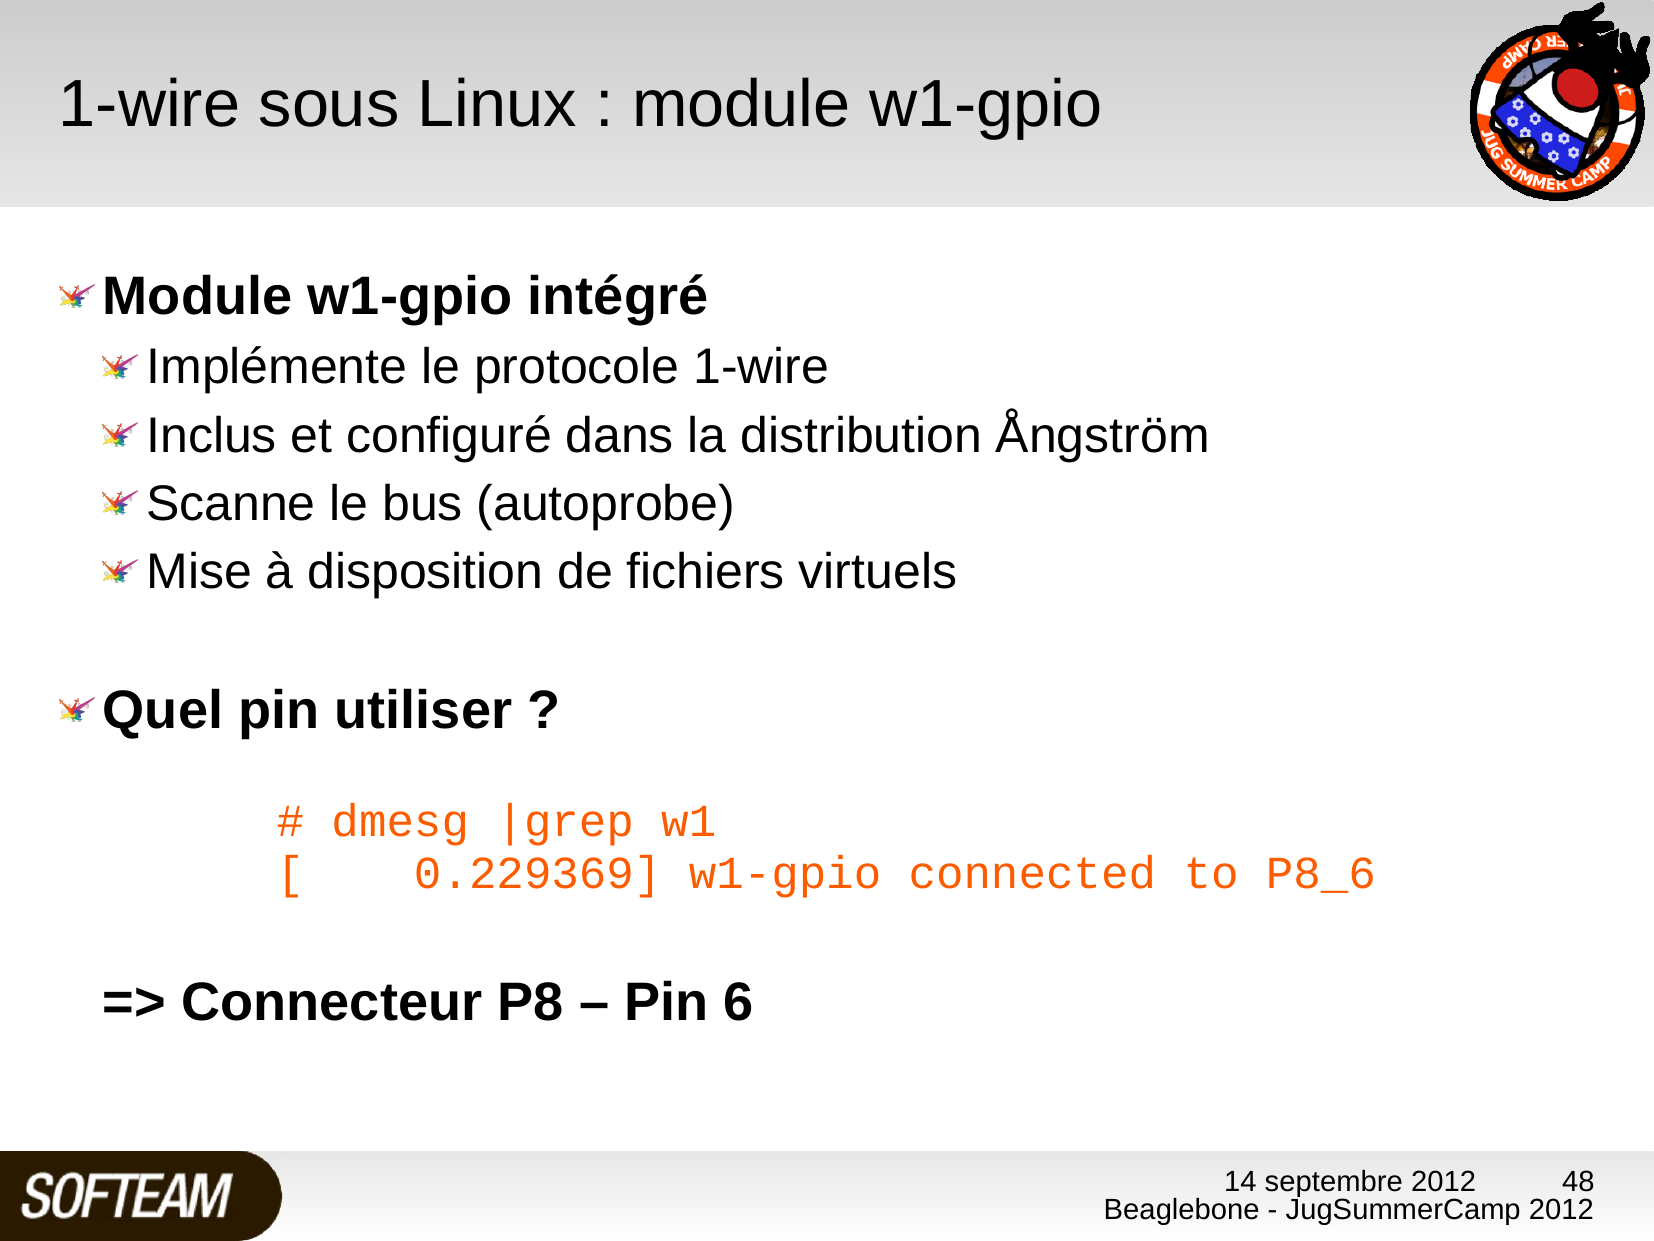

# 1-wire sous Linux : module w1-gpio
Module w1-gpio intégré
Implémente le protocole 1-wire
Inclus et configuré dans la distribution Ångström
Scanne le bus (autoprobe)
Mise à disposition de fichiers virtuels
Quel pin utiliser ?
=> Connecteur P8 – Pin 6
# dmesg |grep w1
[ 0.229369] w1-gpio connected to P8_6
14 septembre 2012
48
Beaglebone - JugSummerCamp 2012